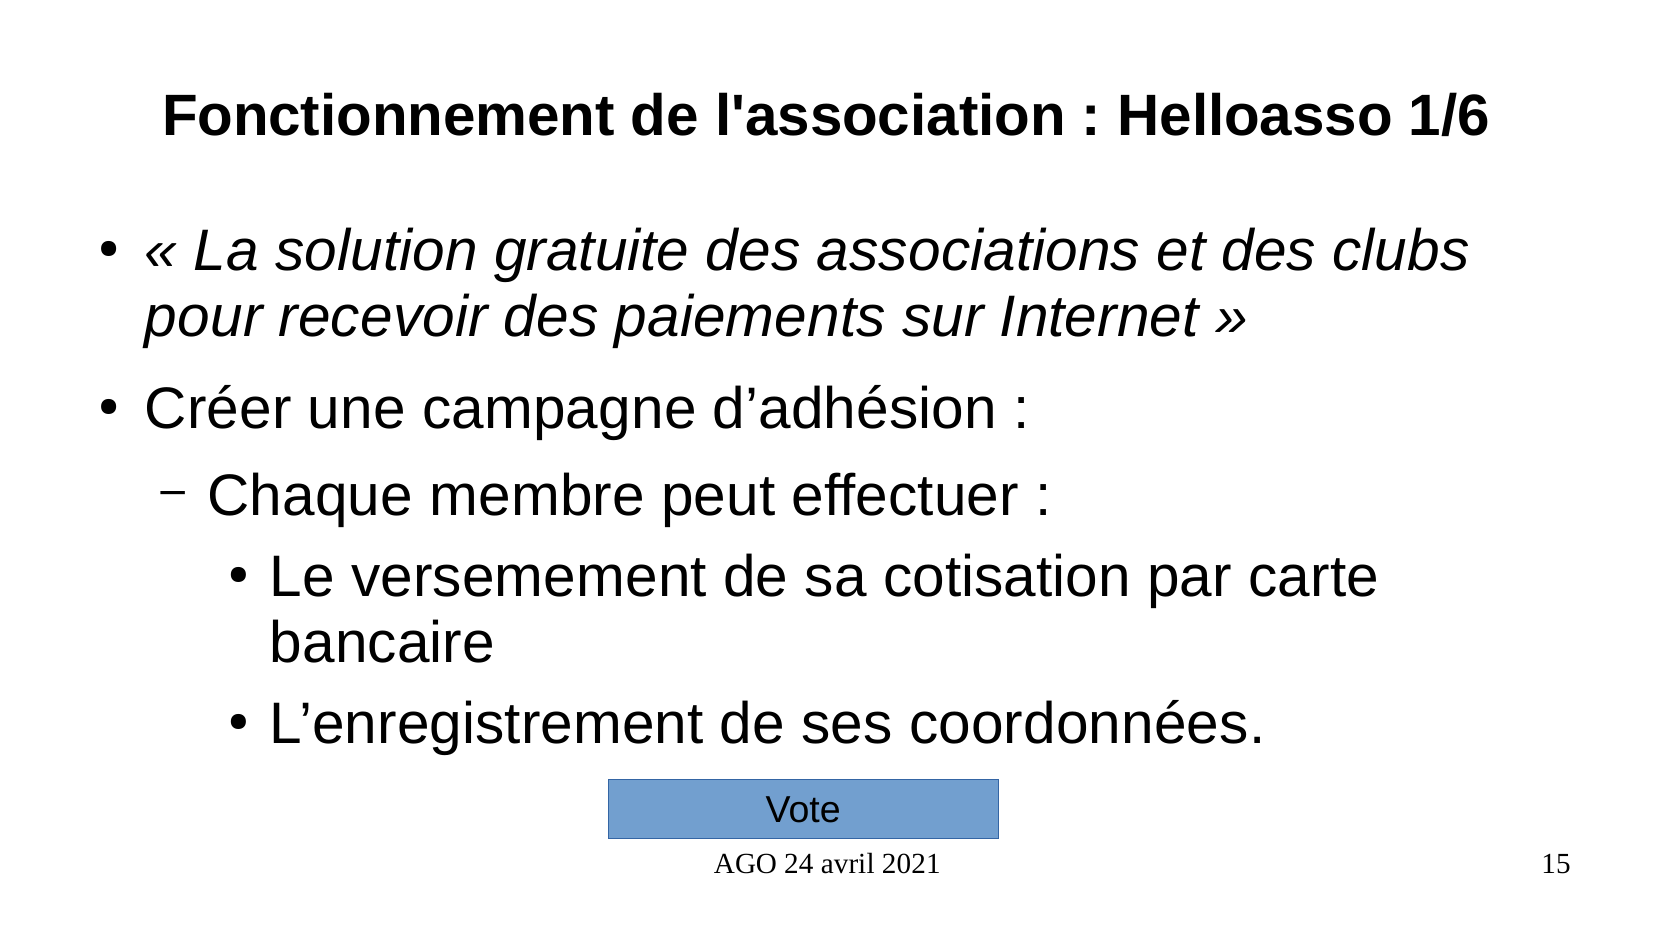

# Fonctionnement de l'association : Helloasso 1/6
« La solution gratuite des associations et des clubs pour recevoir des paiements sur Internet »
Créer une campagne d’adhésion :
Chaque membre peut effectuer :
Le versemement de sa cotisation par carte bancaire
L’enregistrement de ses coordonnées.
Vote
AGO 24 avril 2021
15